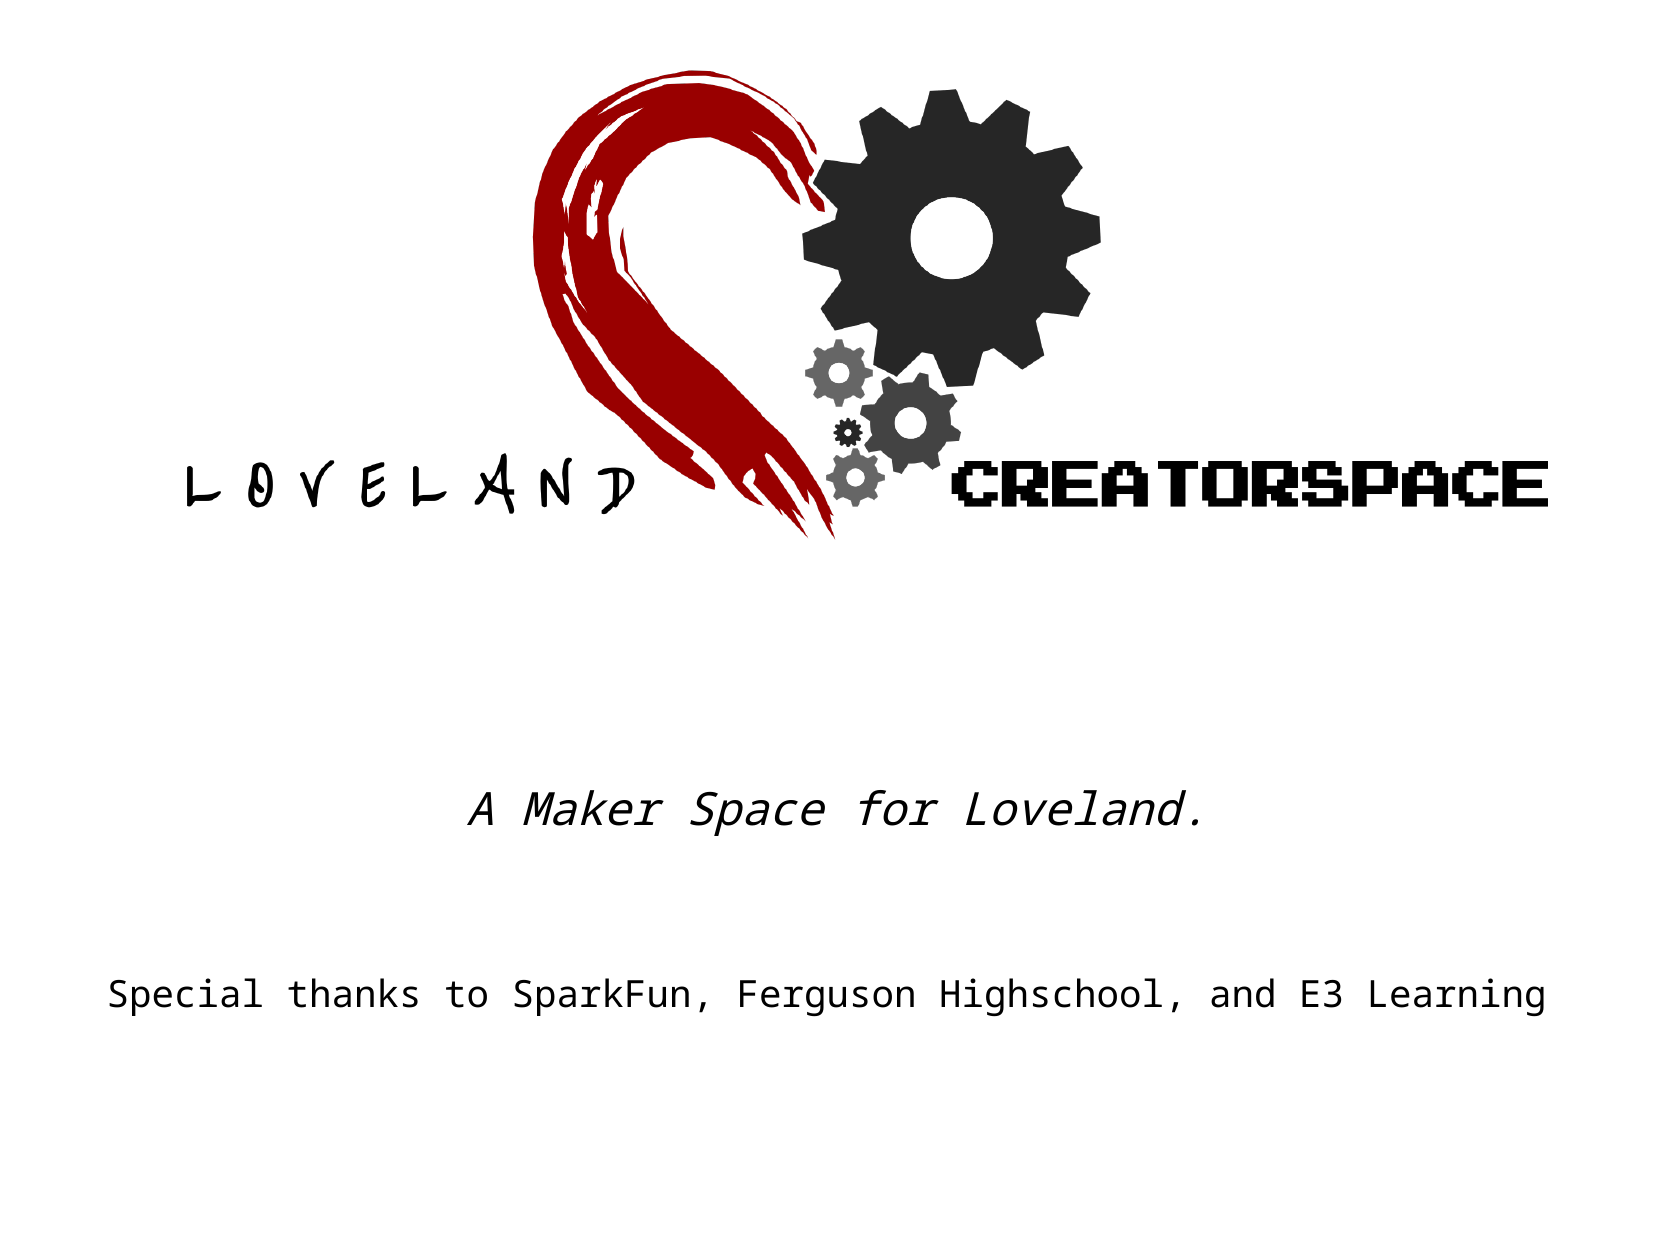

A Maker Space for Loveland.
Special thanks to SparkFun, Ferguson Highschool, and E3 Learning